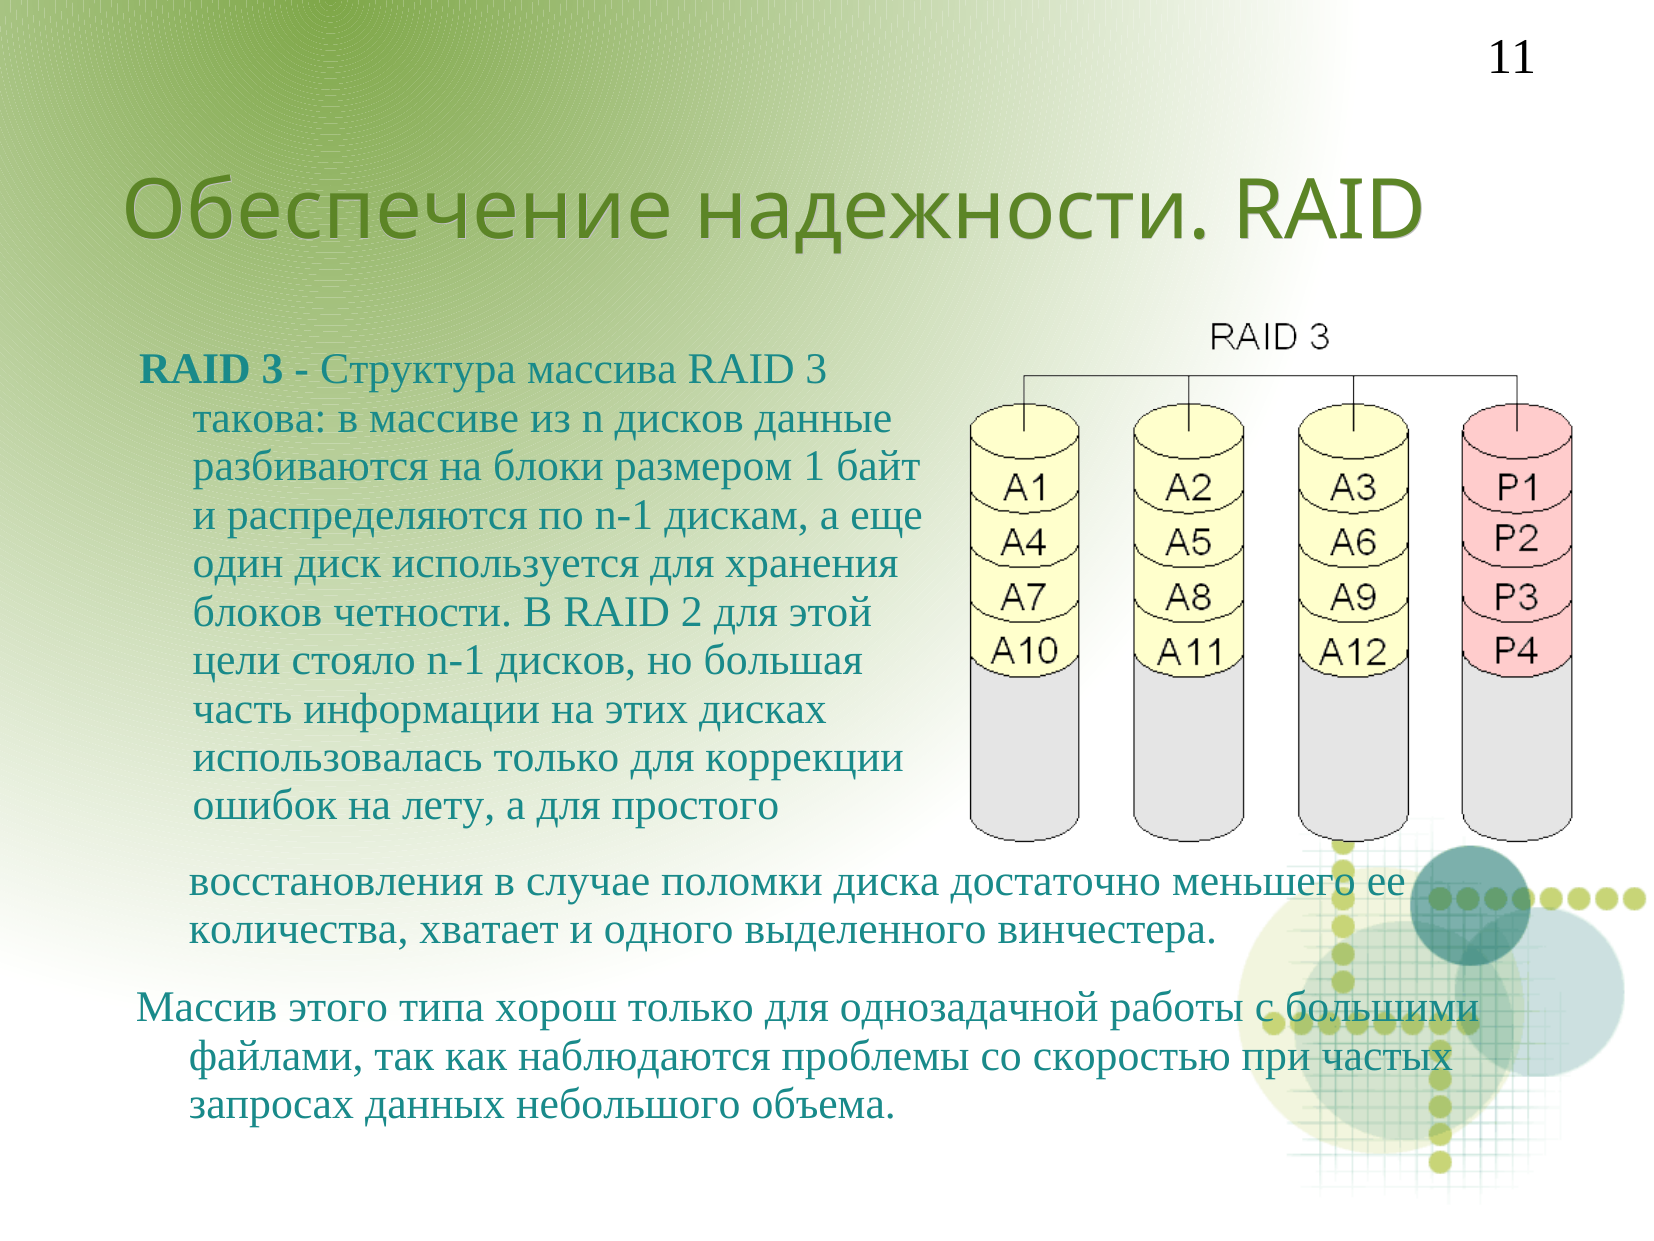

# Обеспечение надежности. RAID
RAID 3 - Структура массива RAID 3 такова: в массиве из n дисков данные разбиваются на блоки размером 1 байт и распределяются по n-1 дискам, а еще один диск используется для хранения блоков четности. В RAID 2 для этой цели стояло n-1 дисков, но большая часть информации на этих дисках использовалась только для коррекции ошибок на лету, а для простого
восстановления в случае поломки диска достаточно меньшего ее количества, хватает и одного выделенного винчестера.
Массив этого типа хорош только для однозадачной работы с большими файлами, так как наблюдаются проблемы со скоростью при частых запросах данных небольшого объема.